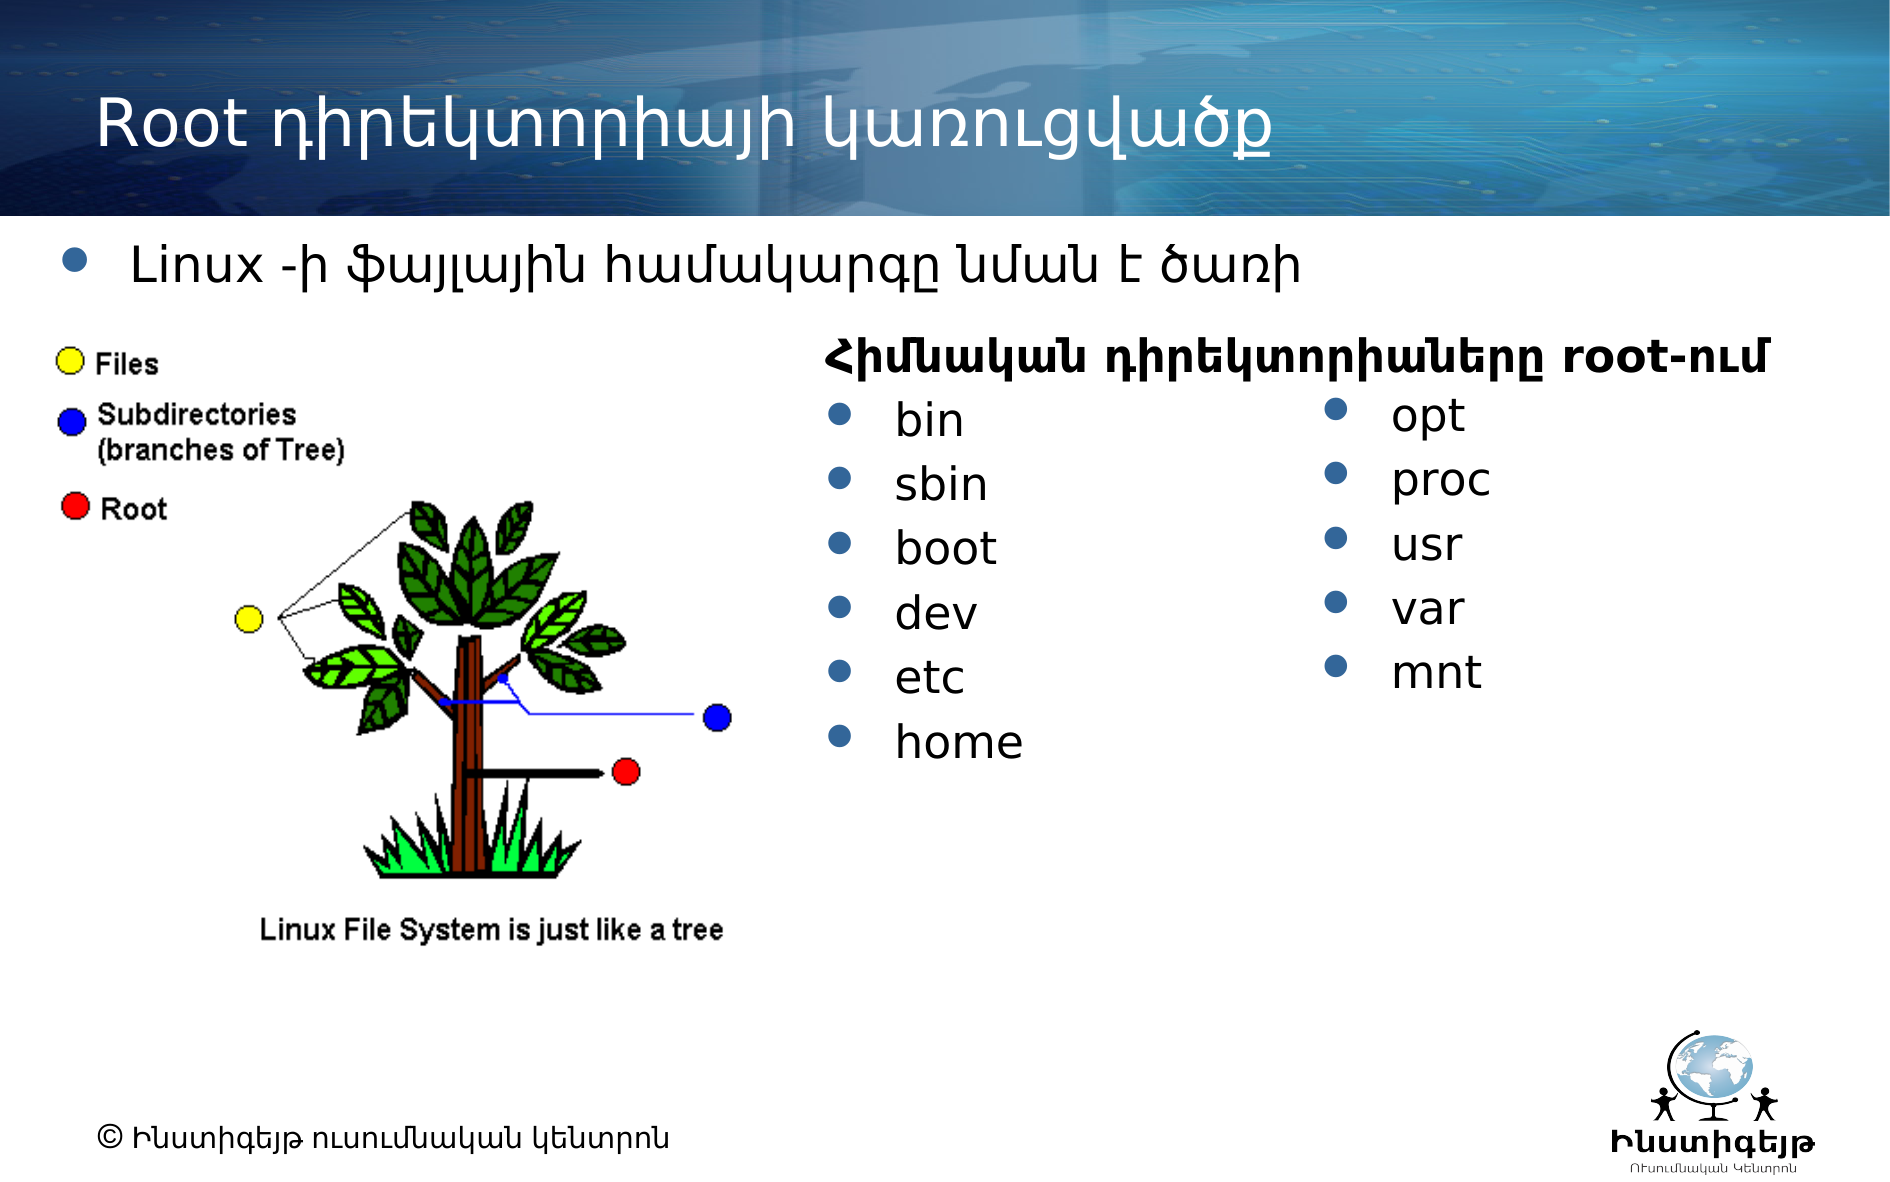

# Root դիրեկտորիայի կառուցվածք
 Linux -ի ֆայլային համակարգը նման է ծառի
Հիմնական դիրեկտորիաները root-ում
 bin
 sbin
 boot
 dev
 etc
 home
 opt
 proc
 usr
 var
 mnt